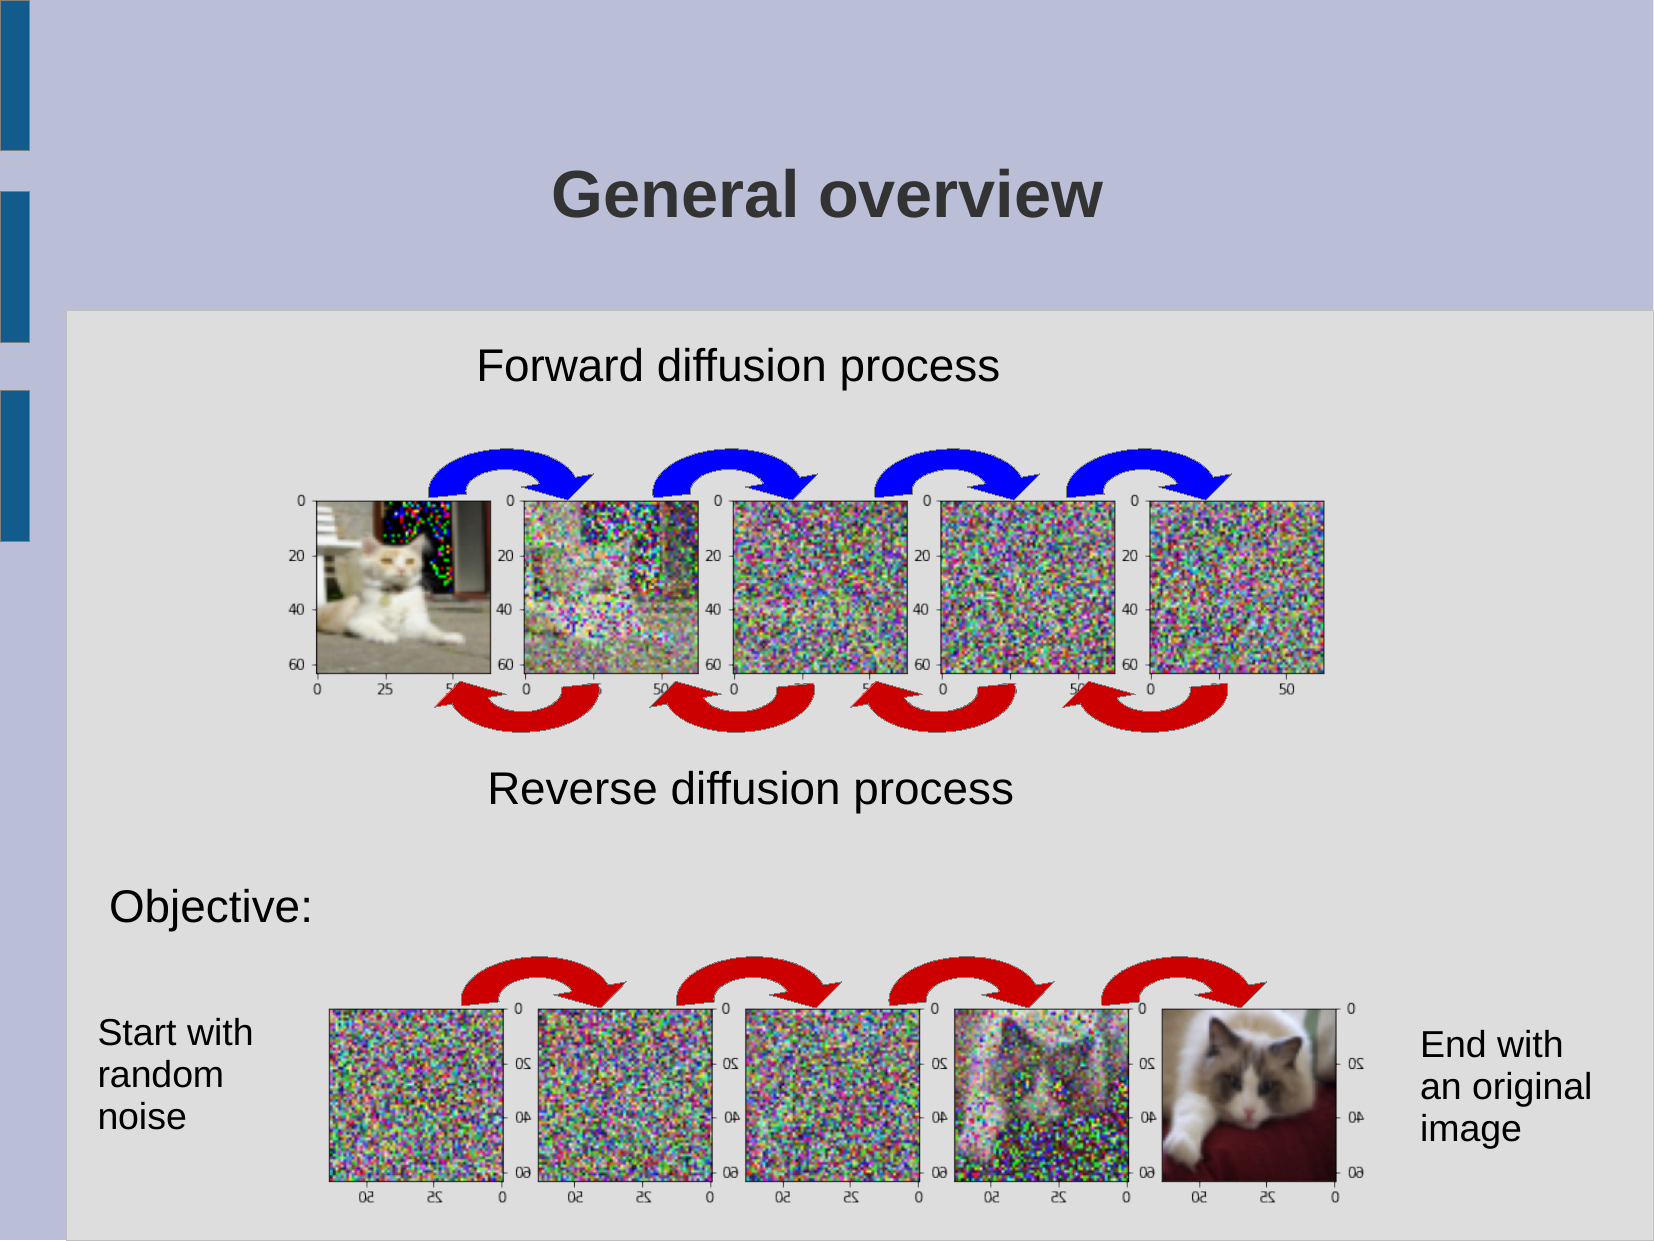

# General overview
 Forward diffusion process
Reverse diffusion process
Objective:
Start with random noise
End with an original image